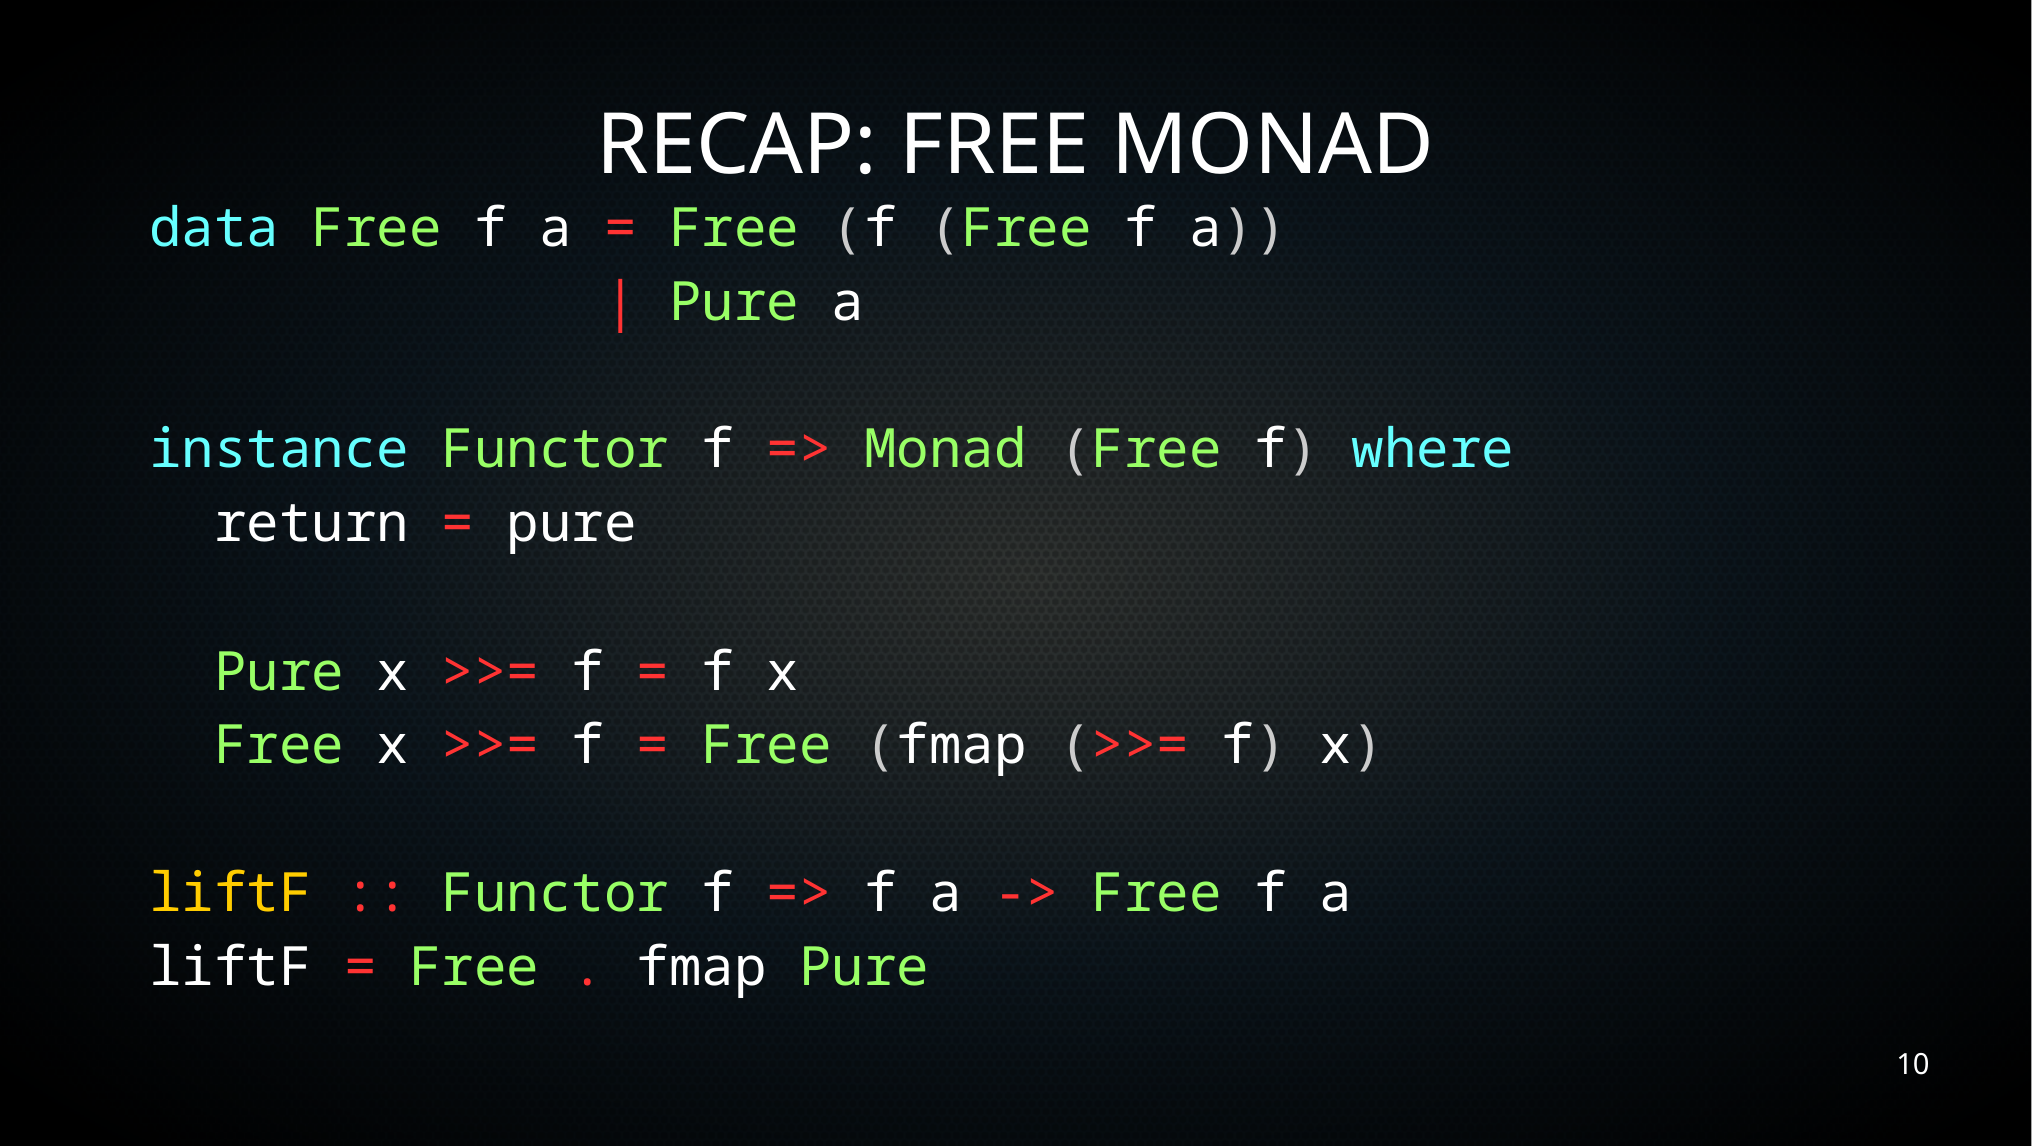

# RECAP: FREE MONAD
data Free f a = Free (f (Free f a))
 | Pure a
instance Functor f => Monad (Free f) where
 return = pure
 Pure x >>= f = f x
 Free x >>= f = Free (fmap (>>= f) x)
liftF :: Functor f => f a -> Free f a
liftF = Free . fmap Pure
10